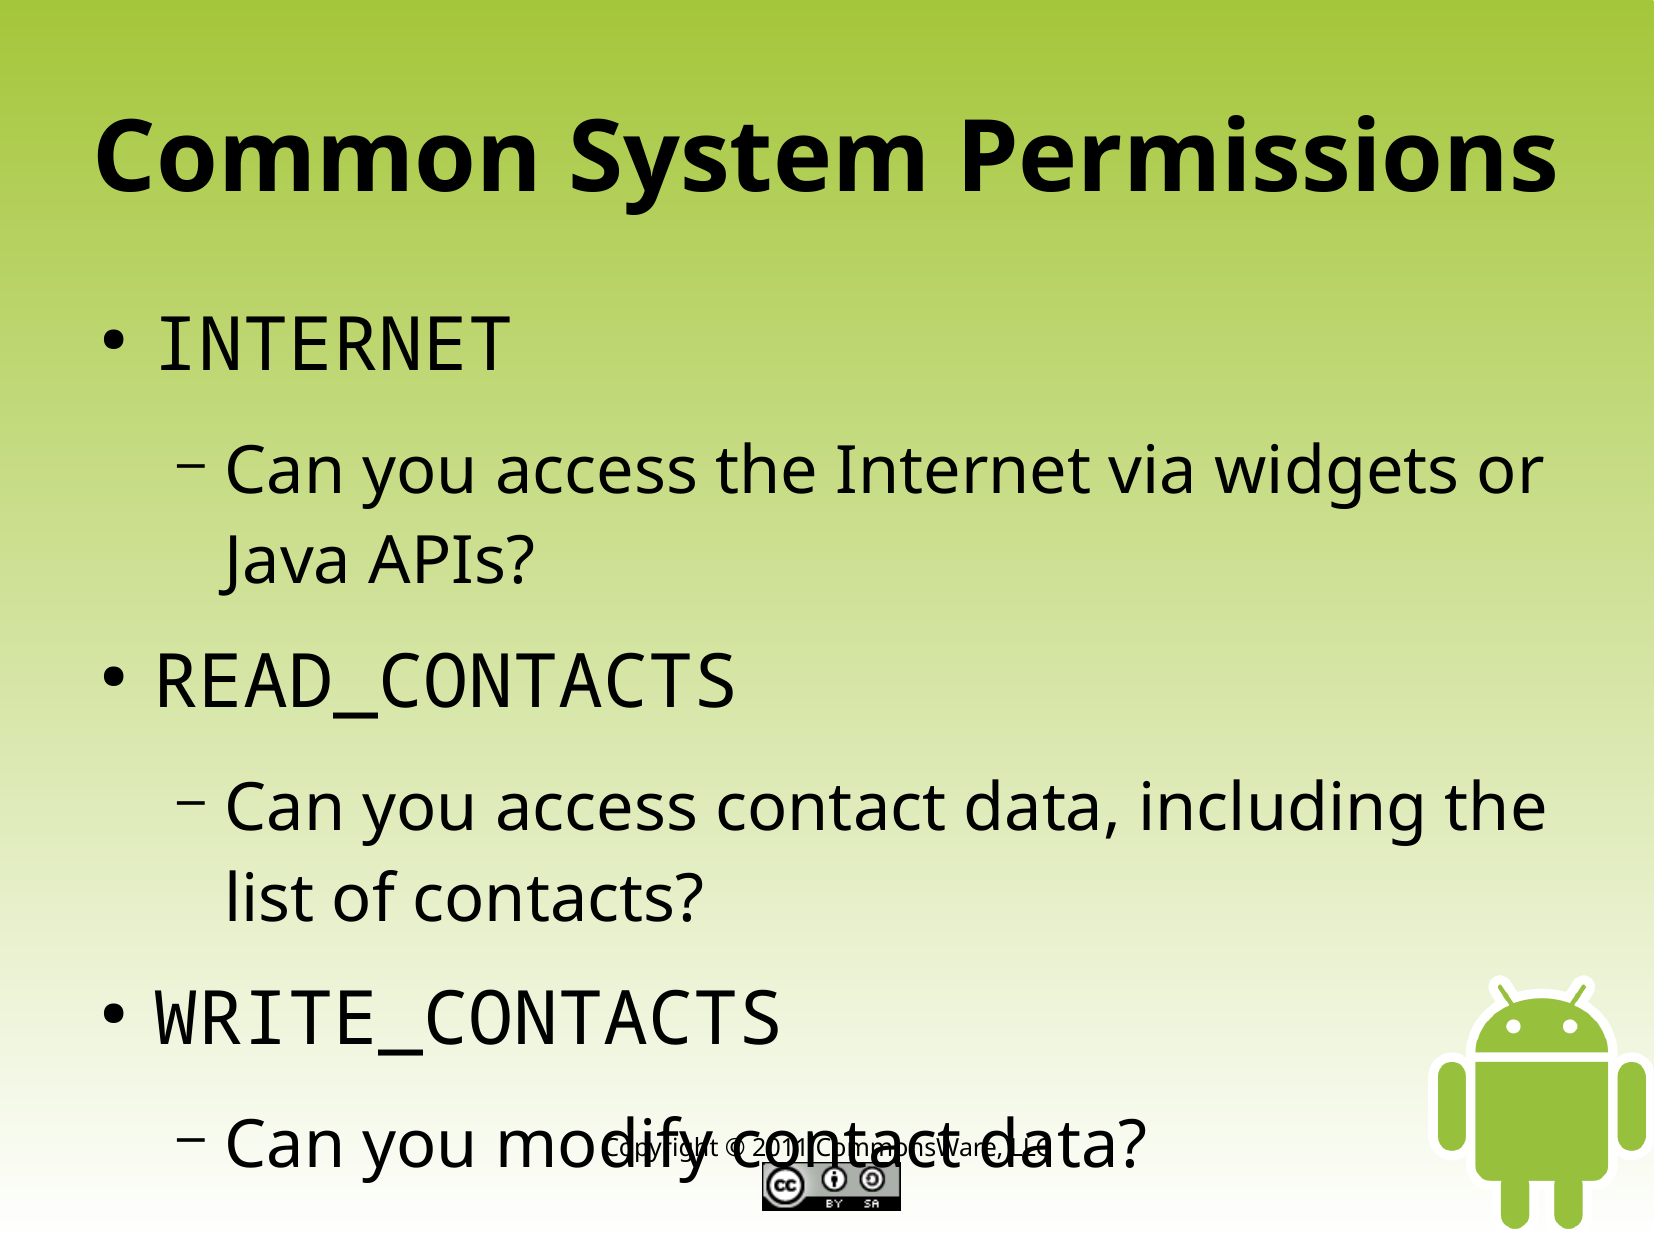

# Common System Permissions
INTERNET
Can you access the Internet via widgets or Java APIs?
READ_CONTACTS
Can you access contact data, including the list of contacts?
WRITE_CONTACTS
Can you modify contact data?